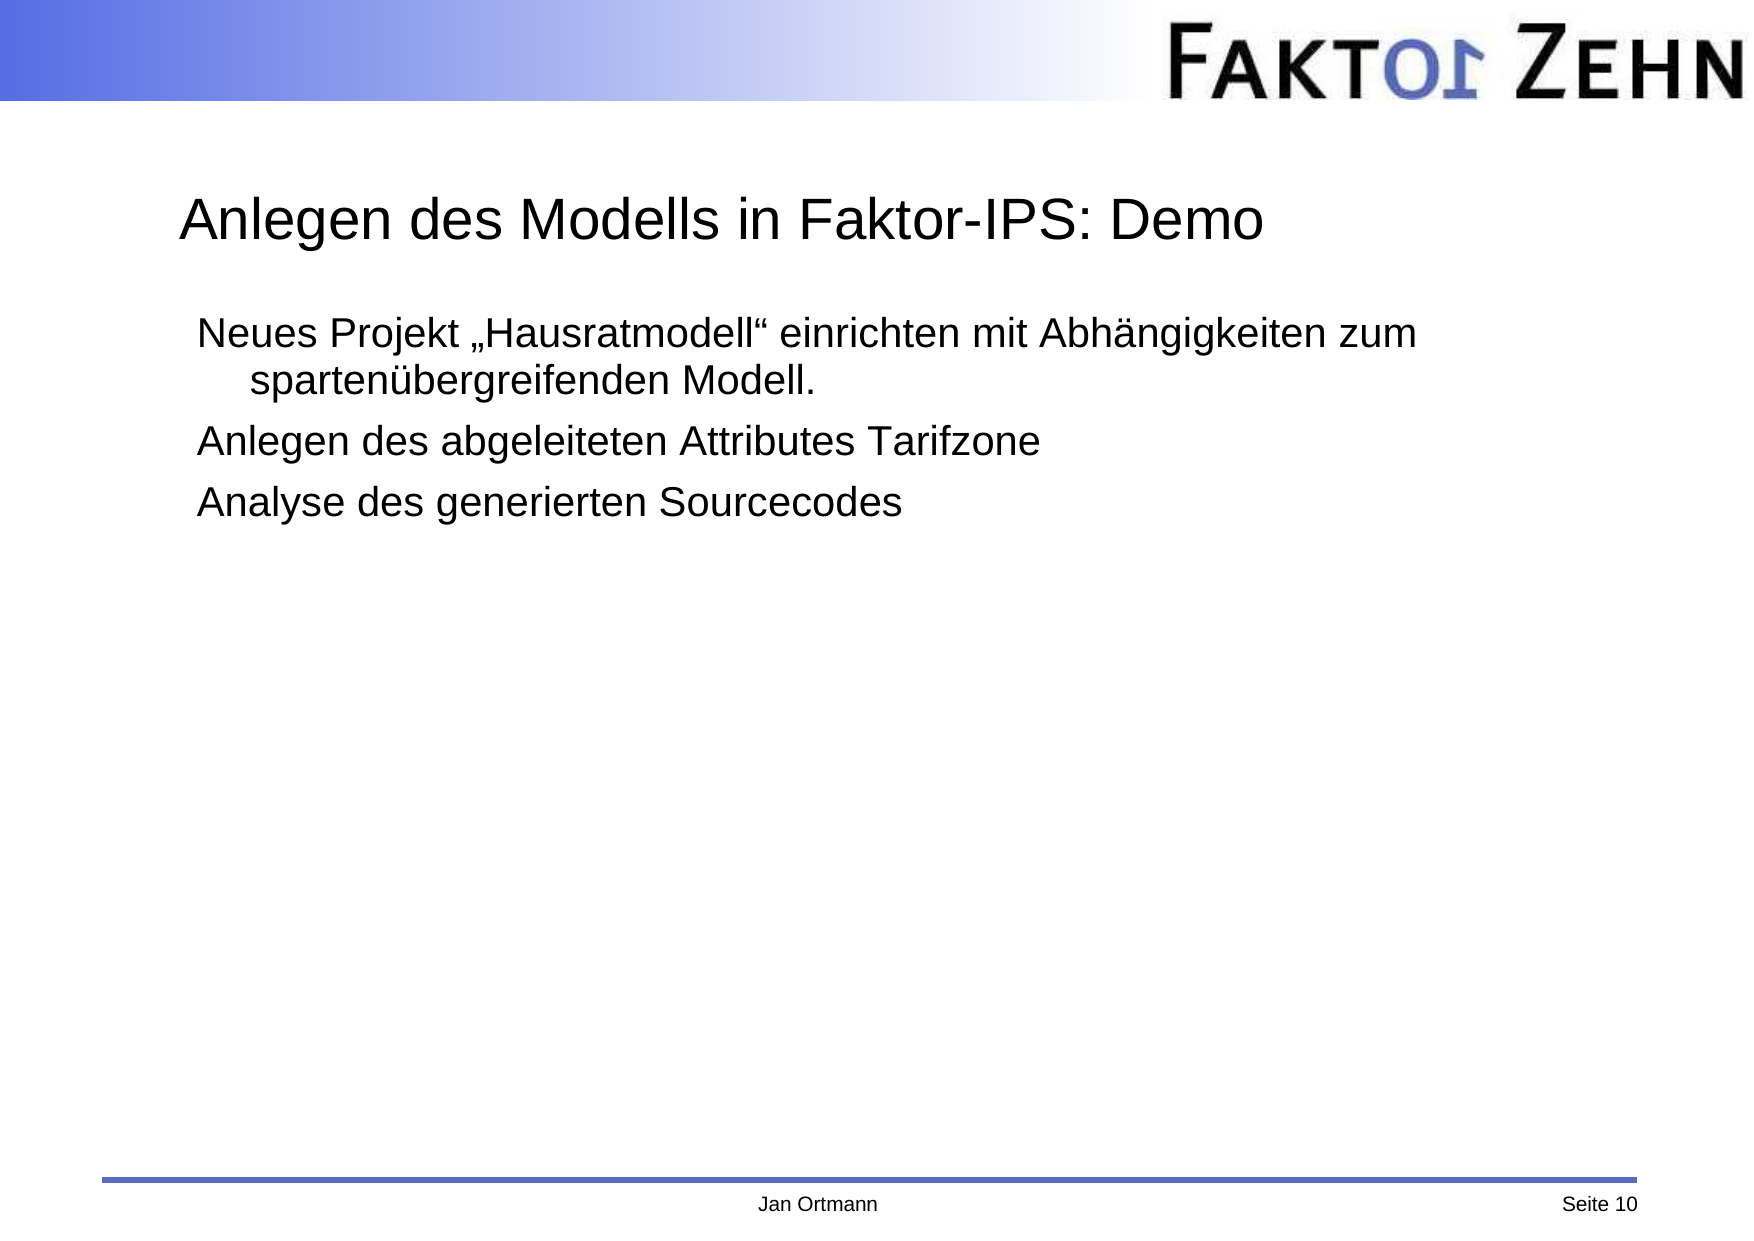

# Anlegen des Modells in Faktor-IPS: Demo
Neues Projekt „Hausratmodell“ einrichten mit Abhängigkeiten zum spartenübergreifenden Modell.
Anlegen des abgeleiteten Attributes Tarifzone
Analyse des generierten Sourcecodes